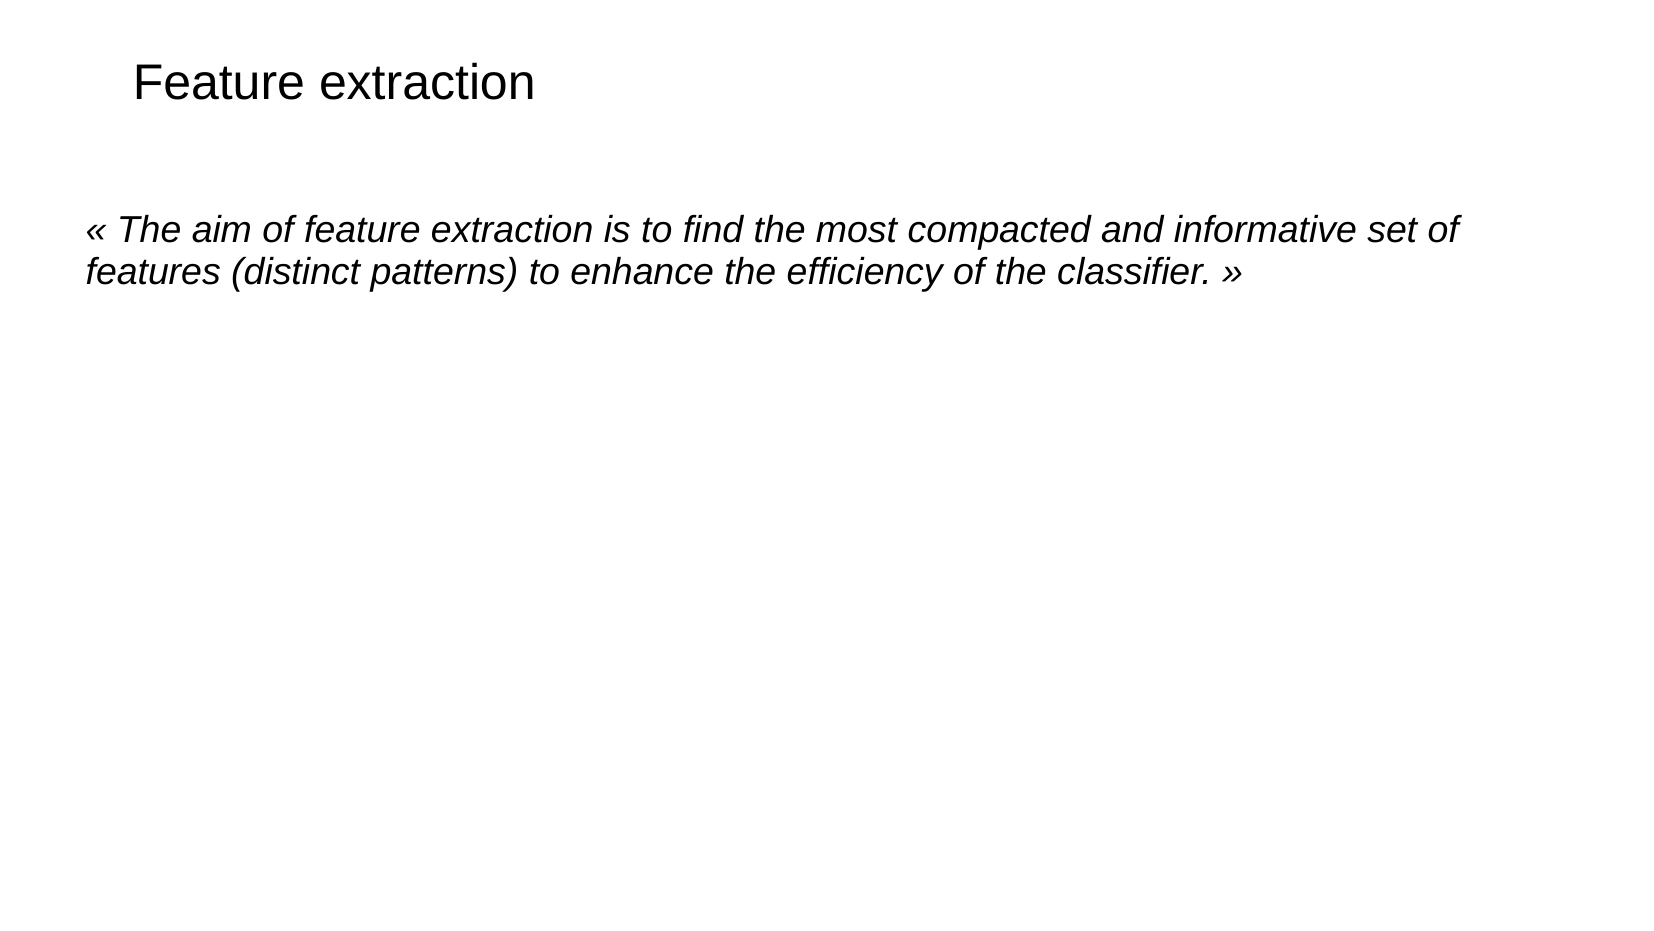

Feature extraction
« The aim of feature extraction is to find the most compacted and informative set of features (distinct patterns) to enhance the efficiency of the classifier. »